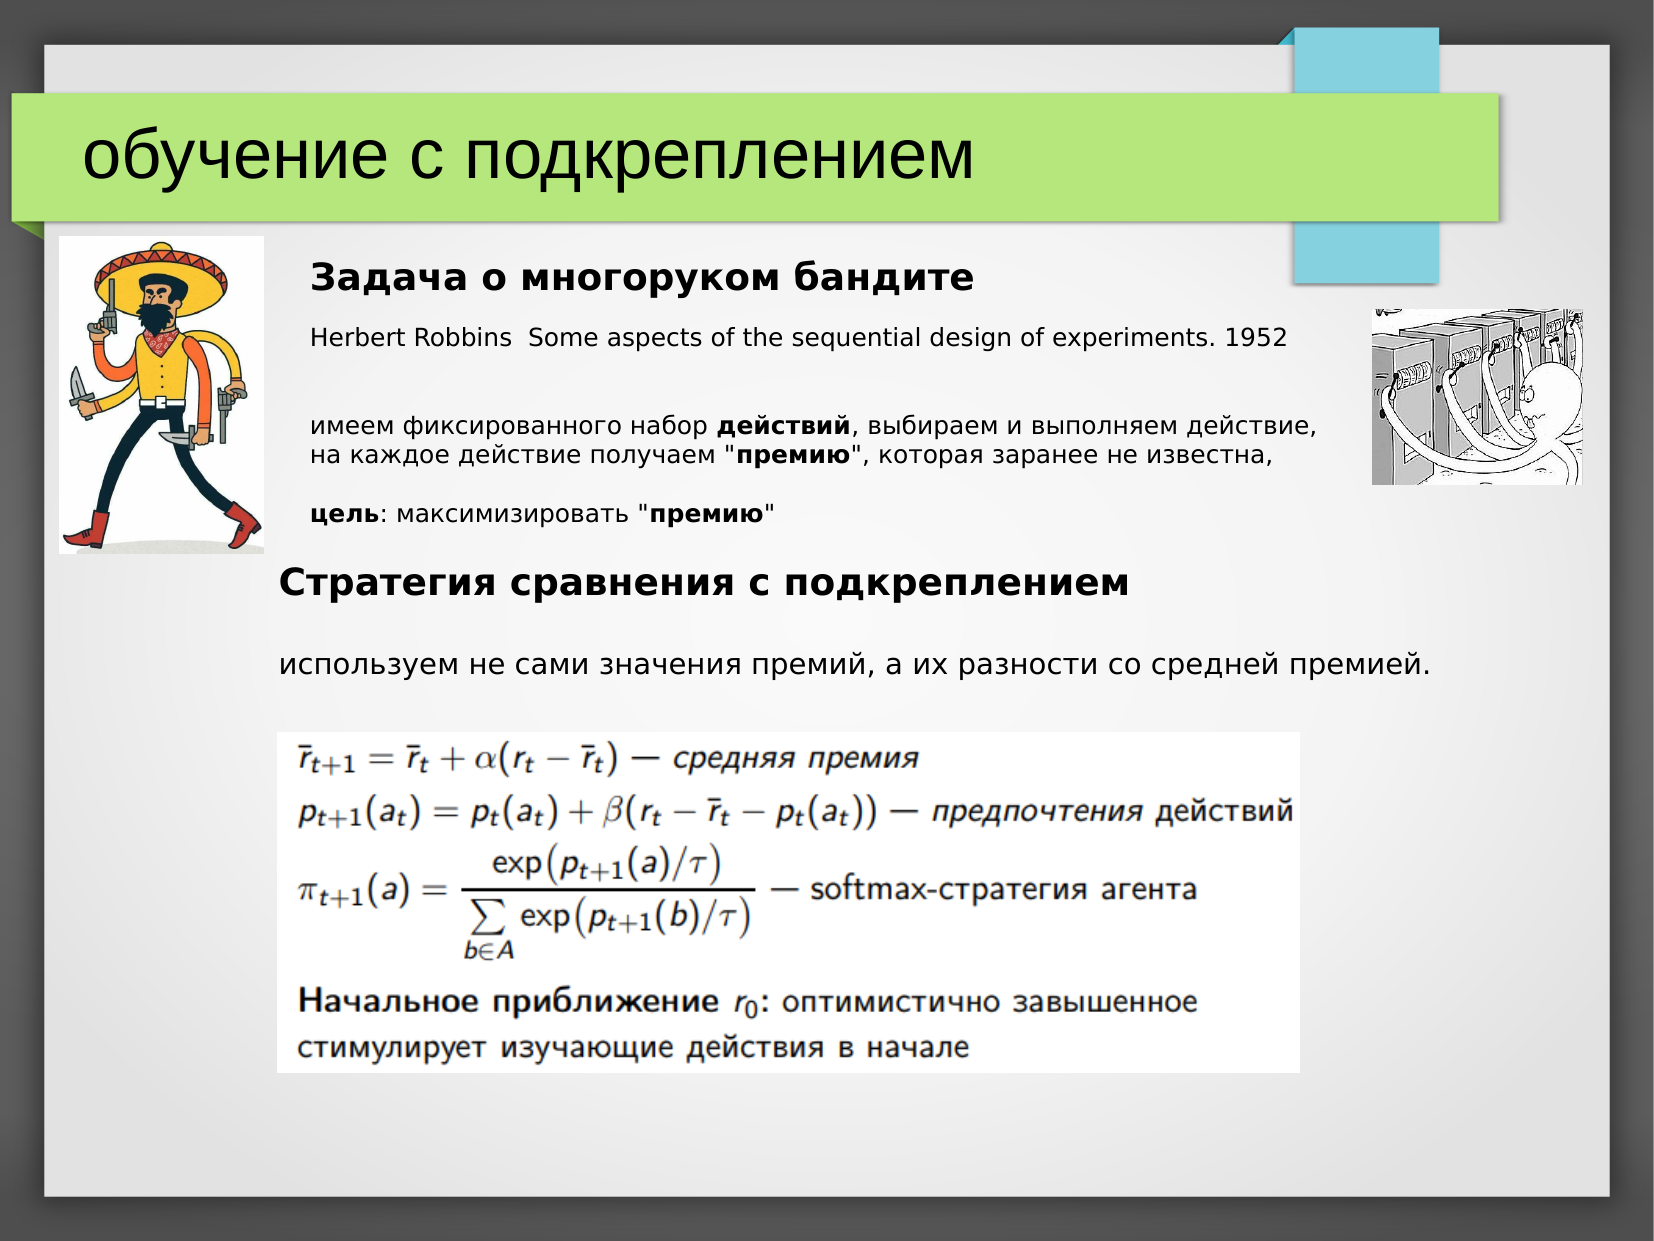

# обучение с подкреплением
Задача о многоруком бандите
Herbert Robbins Some aspects of the sequential design of experiments. 1952
имеем фиксированного набор действий, выбираем и выполняем действие,
на каждое действие получаем "премию", которая заранее не известна,
цель: максимизировать "премию"
Стратегия сравнения с подкреплением
используем не сами значения премий, а их разности со средней премией.